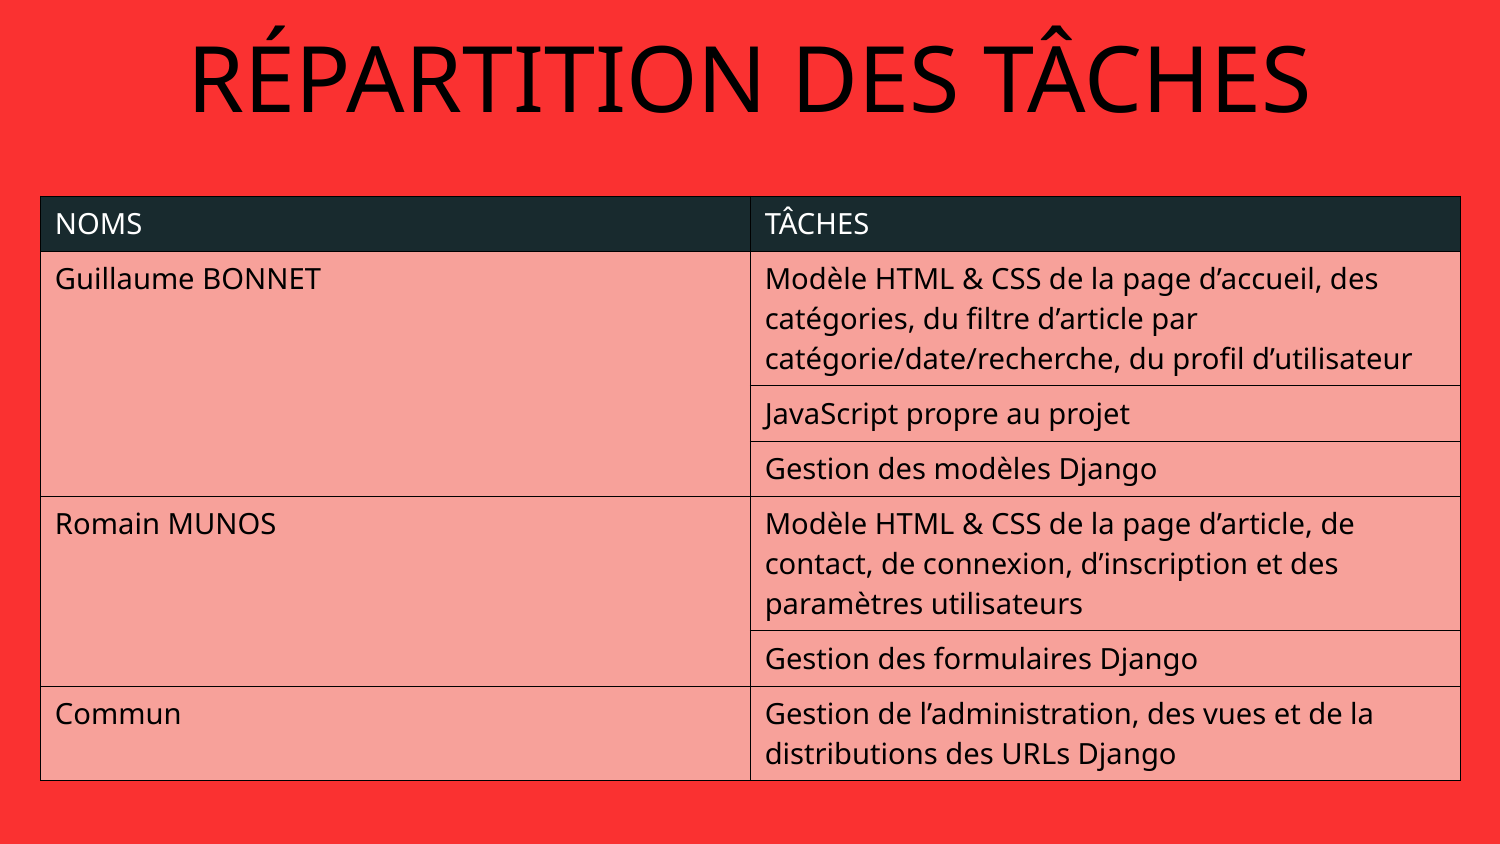

RÉPARTITION DES TÂCHES
| NOMS | TÂCHES |
| --- | --- |
| Guillaume BONNET | Modèle HTML & CSS de la page d’accueil, des catégories, du filtre d’article par catégorie/date/recherche, du profil d’utilisateur |
| | JavaScript propre au projet |
| | Gestion des modèles Django |
| Romain MUNOS | Modèle HTML & CSS de la page d’article, de contact, de connexion, d’inscription et des paramètres utilisateurs |
| | Gestion des formulaires Django |
| Commun | Gestion de l’administration, des vues et de la distributions des URLs Django |